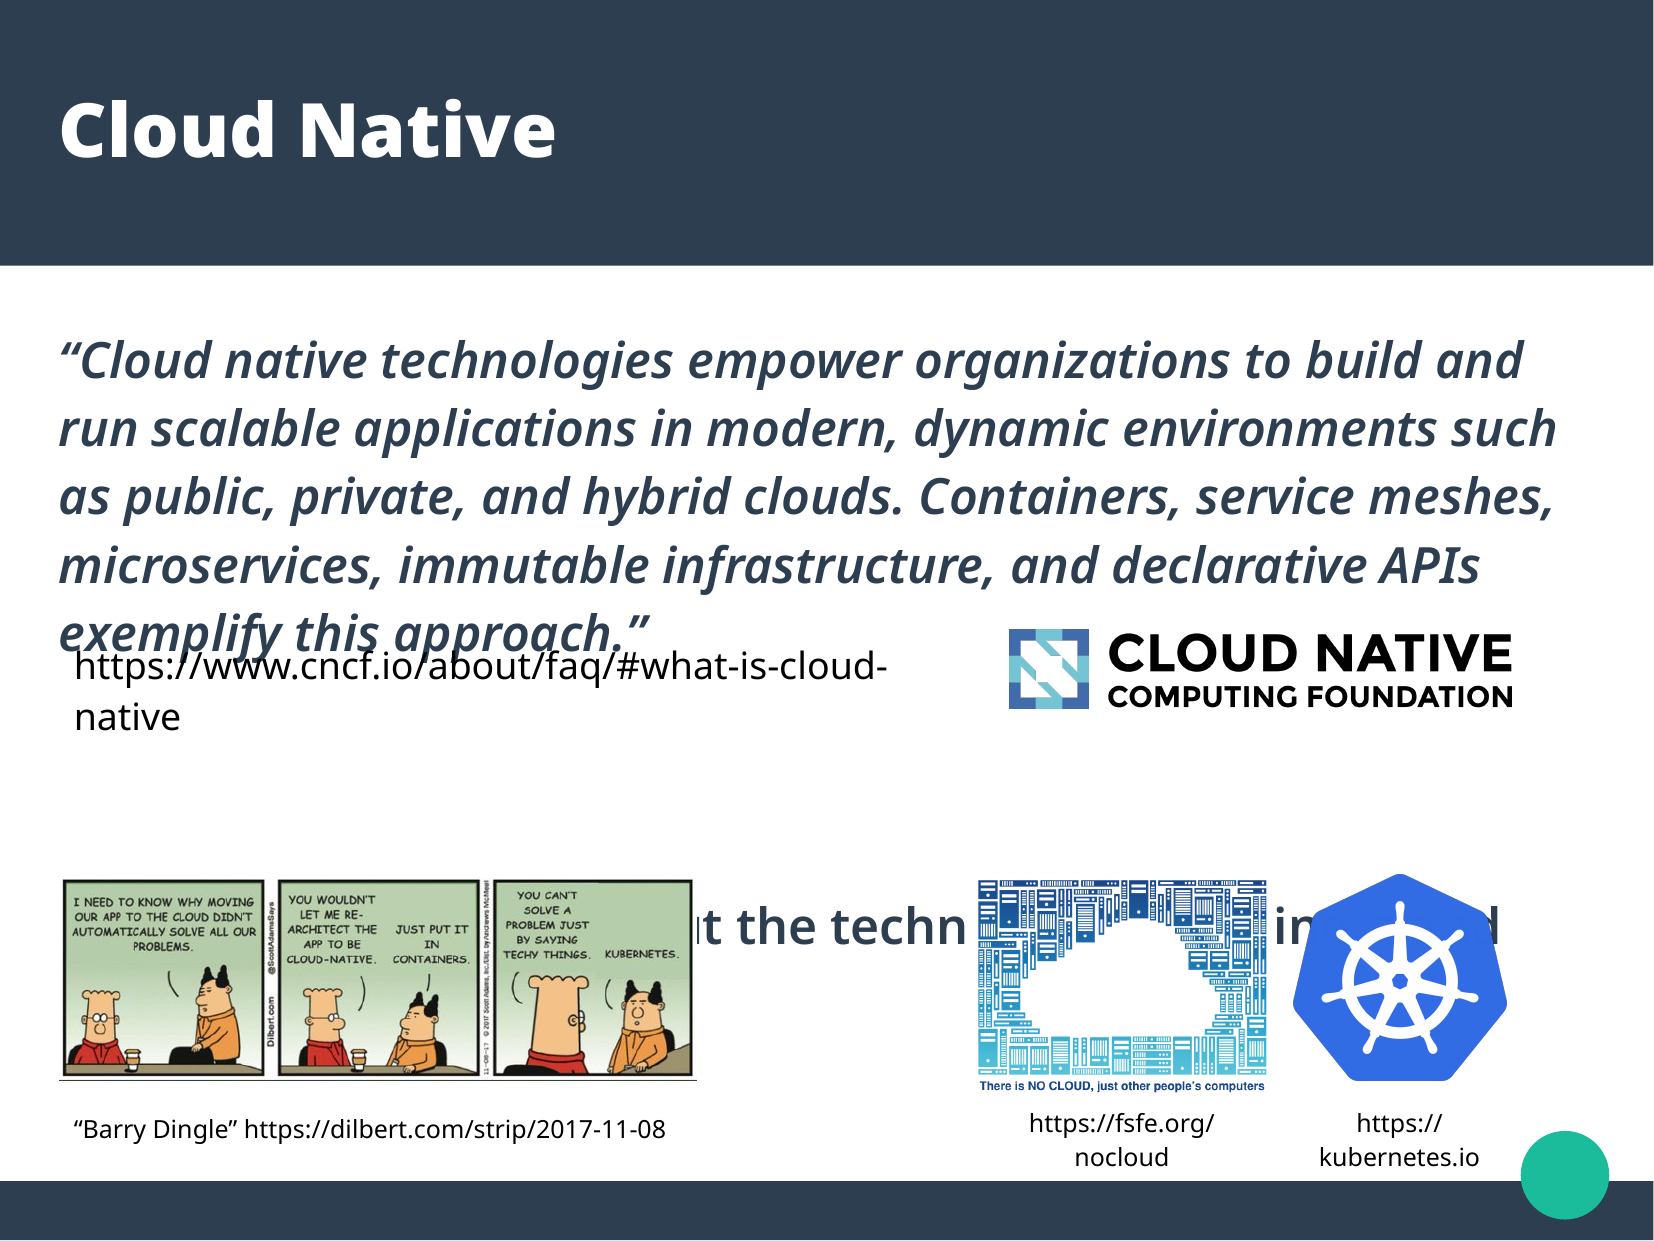

Cloud Native
# “Cloud native technologies empower organizations to build and run scalable applications in modern, dynamic environments such as public, private, and hybrid clouds. Containers, service meshes, microservices, immutable infrastructure, and declarative APIs exemplify this approach.”
Here we will just talk about the technology: Containers and Kubernetes
https://www.cncf.io/about/faq/#what-is-cloud-native
https://fsfe.org/nocloud
https://kubernetes.io
“Barry Dingle” https://dilbert.com/strip/2017-11-08